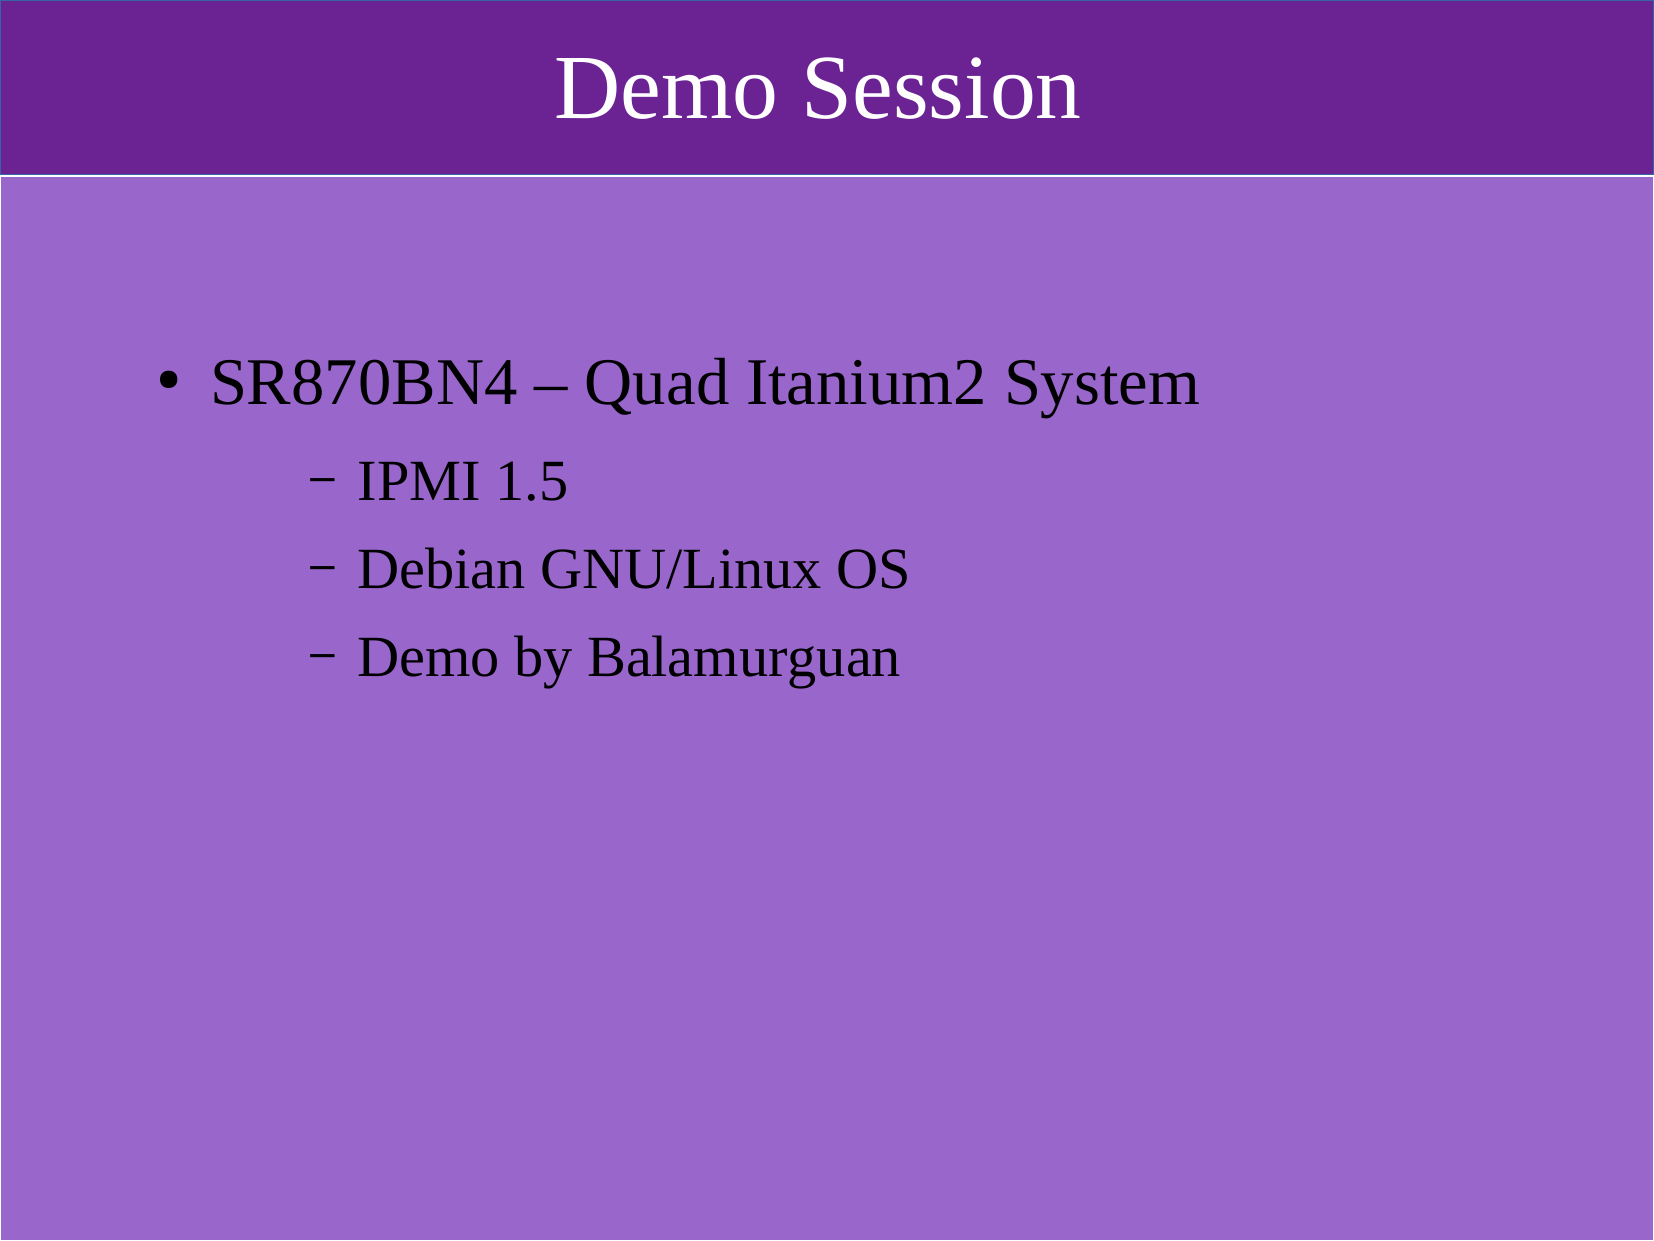

# Demo Session
SR870BN4 – Quad Itanium2 System
IPMI 1.5
Debian GNU/Linux OS
Demo by Balamurguan